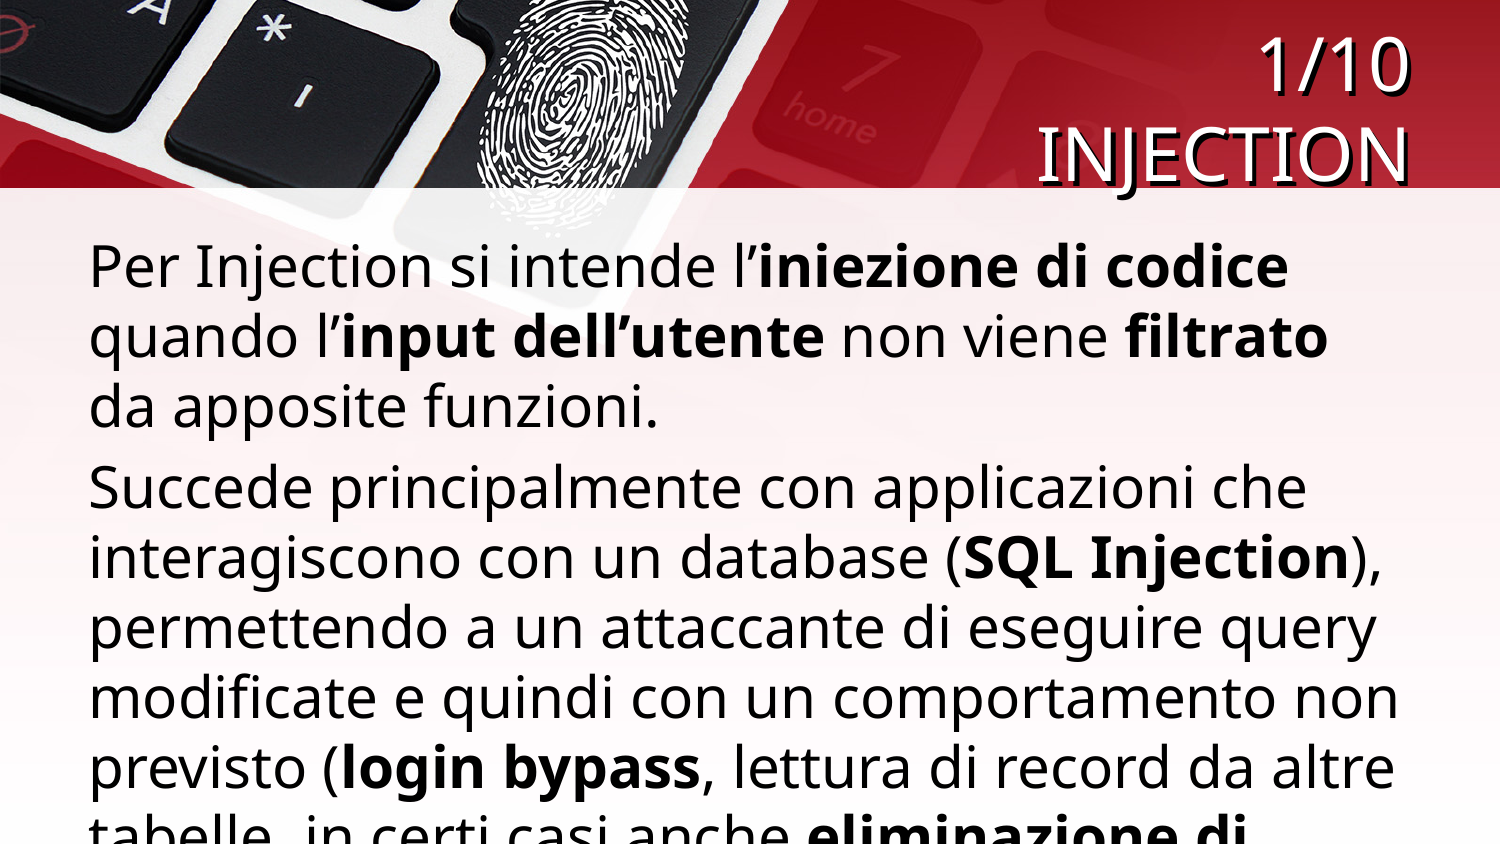

# 1/10 INJECTION
Per Injection si intende l’iniezione di codice quando l’input dell’utente non viene filtrato da apposite funzioni.
Succede principalmente con applicazioni che interagiscono con un database (SQL Injection), permettendo a un attaccante di eseguire query modificate e quindi con un comportamento non previsto (login bypass, lettura di record da altre tabelle, in certi casi anche eliminazione di record o lettura di file su server!)
http://localhost/web_security/sqli_example.php